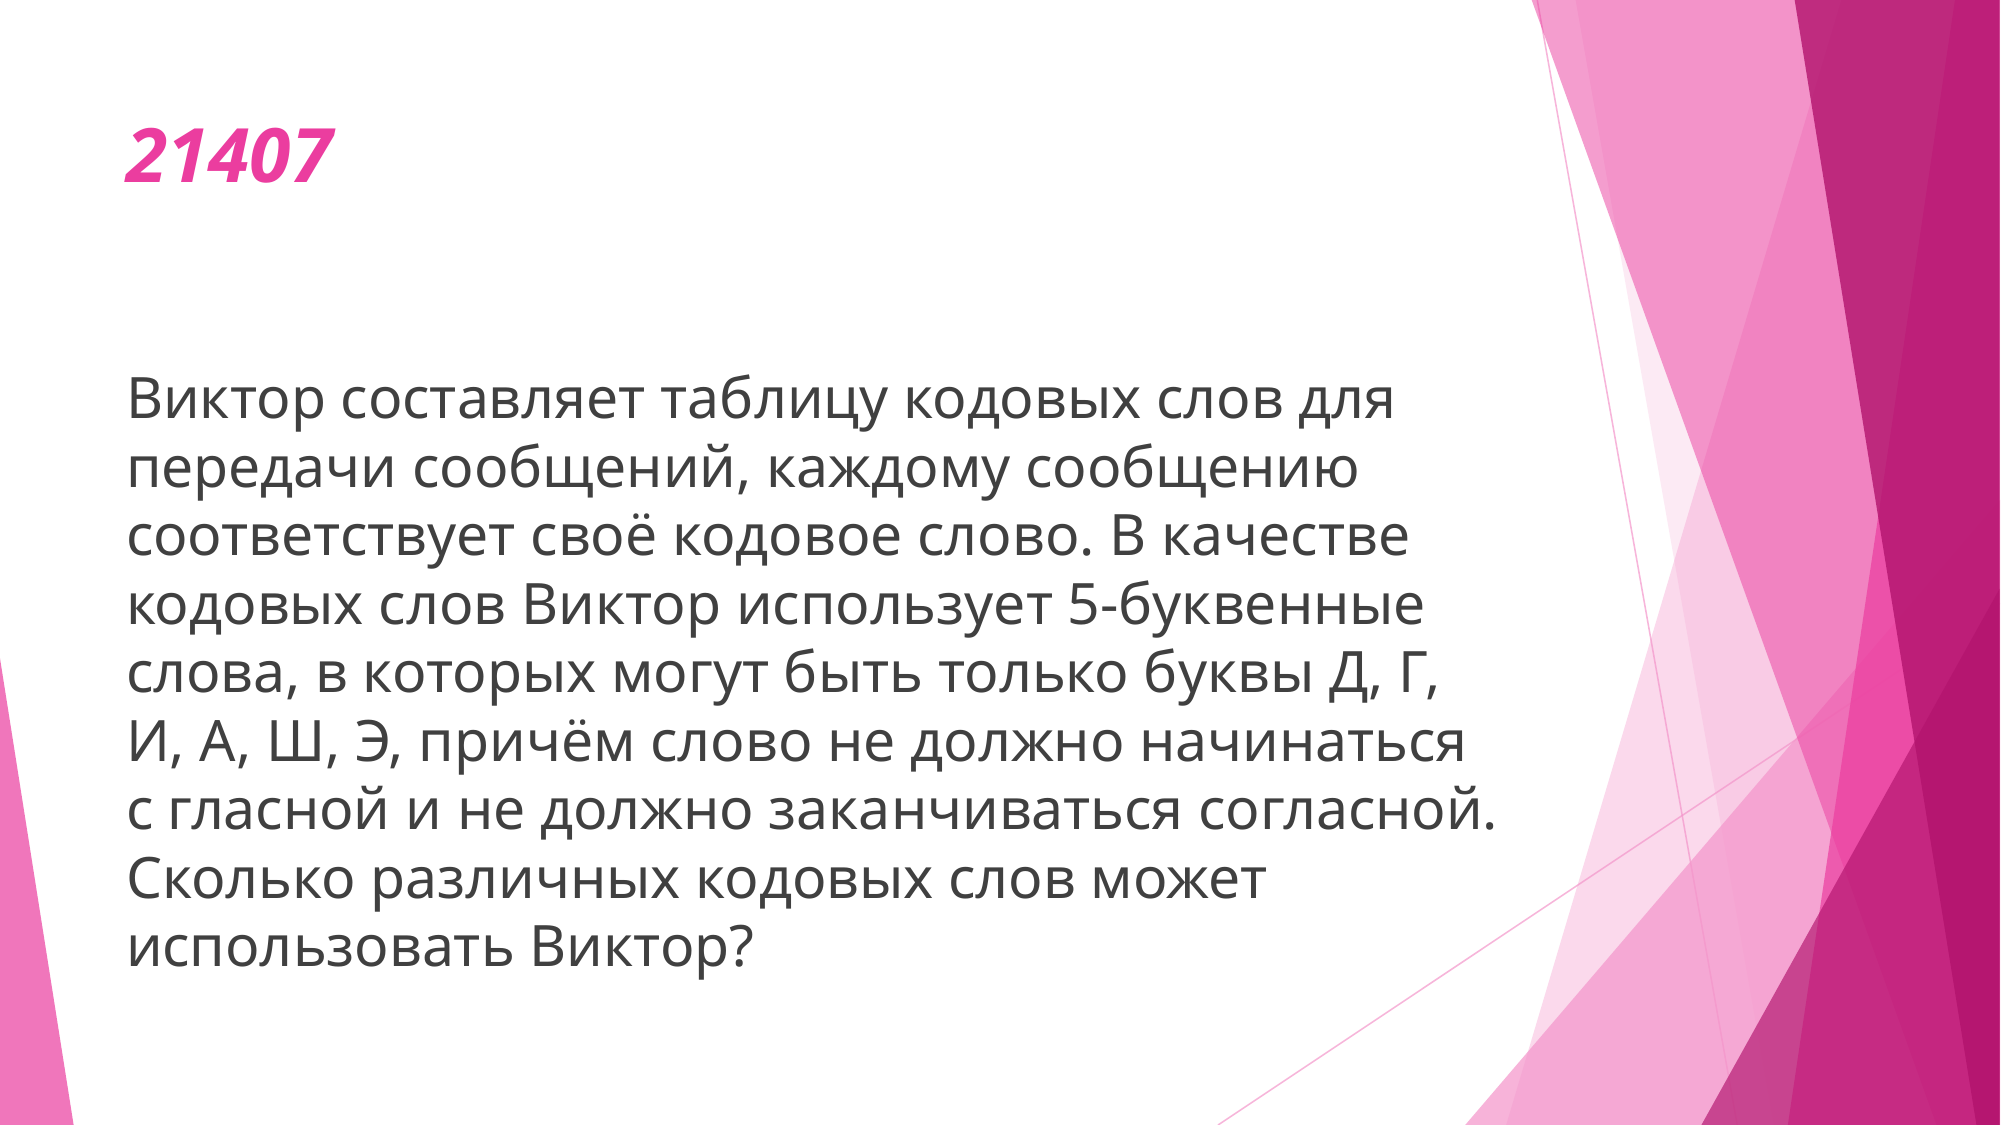

# 21407
Виктор составляет таблицу кодовых слов для передачи сообщений, каждому сообщению соответствует своё кодовое слово. В качестве кодовых слов Виктор использует 5-буквенные слова, в которых могут быть только буквы Д, Г, И, А, Ш, Э, причём слово не должно начинаться с гласной и не должно заканчиваться согласной. Сколько различных кодовых слов может использовать Виктор?